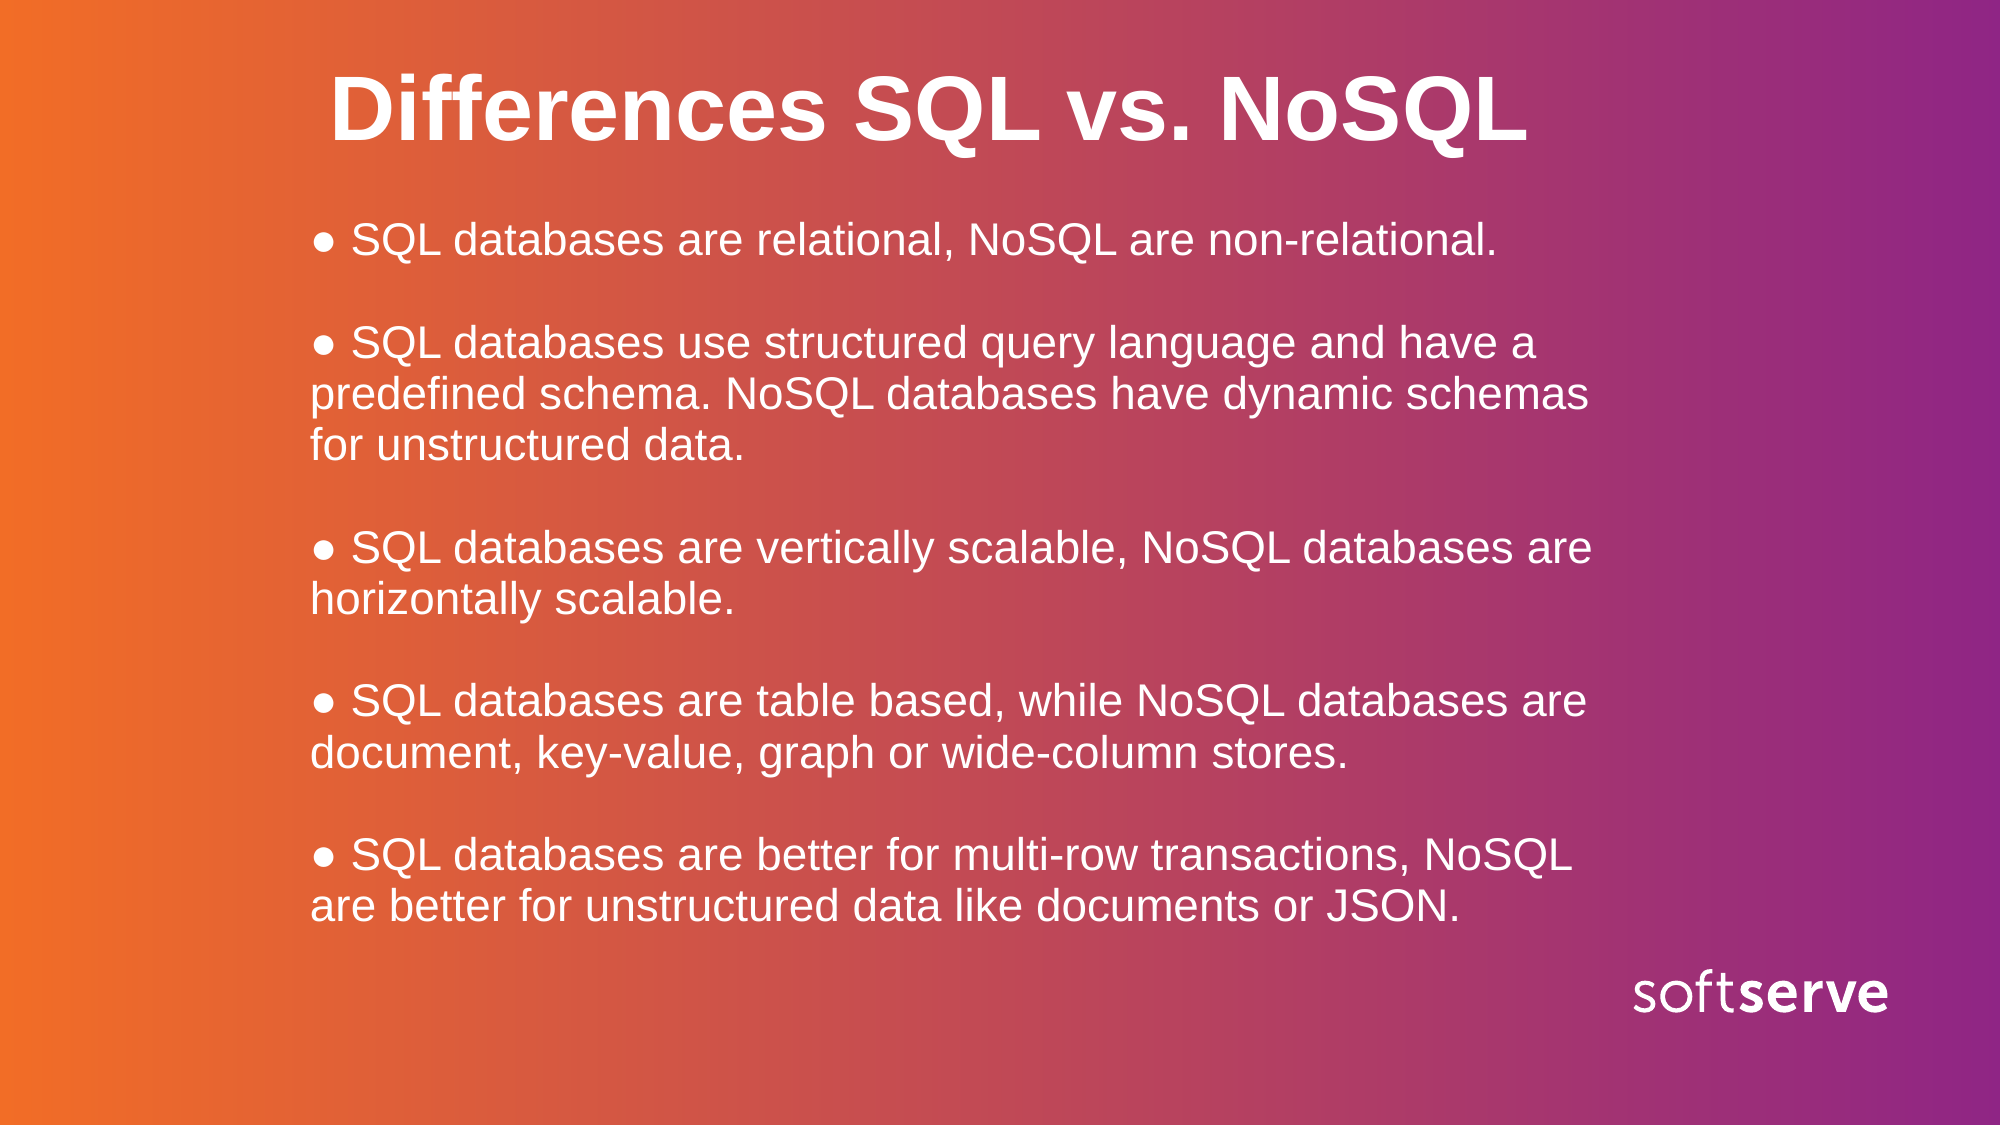

Differences SQL vs. NoSQL
● SQL databases are relational, NoSQL are non-relational.
● SQL databases use structured query language and have a predefined schema. NoSQL databases have dynamic schemas for unstructured data.
● SQL databases are vertically scalable, NoSQL databases are horizontally scalable.
● SQL databases are table based, while NoSQL databases are document, key-value, graph or wide-column stores.
● SQL databases are better for multi-row transactions, NoSQL are better for unstructured data like documents or JSON.